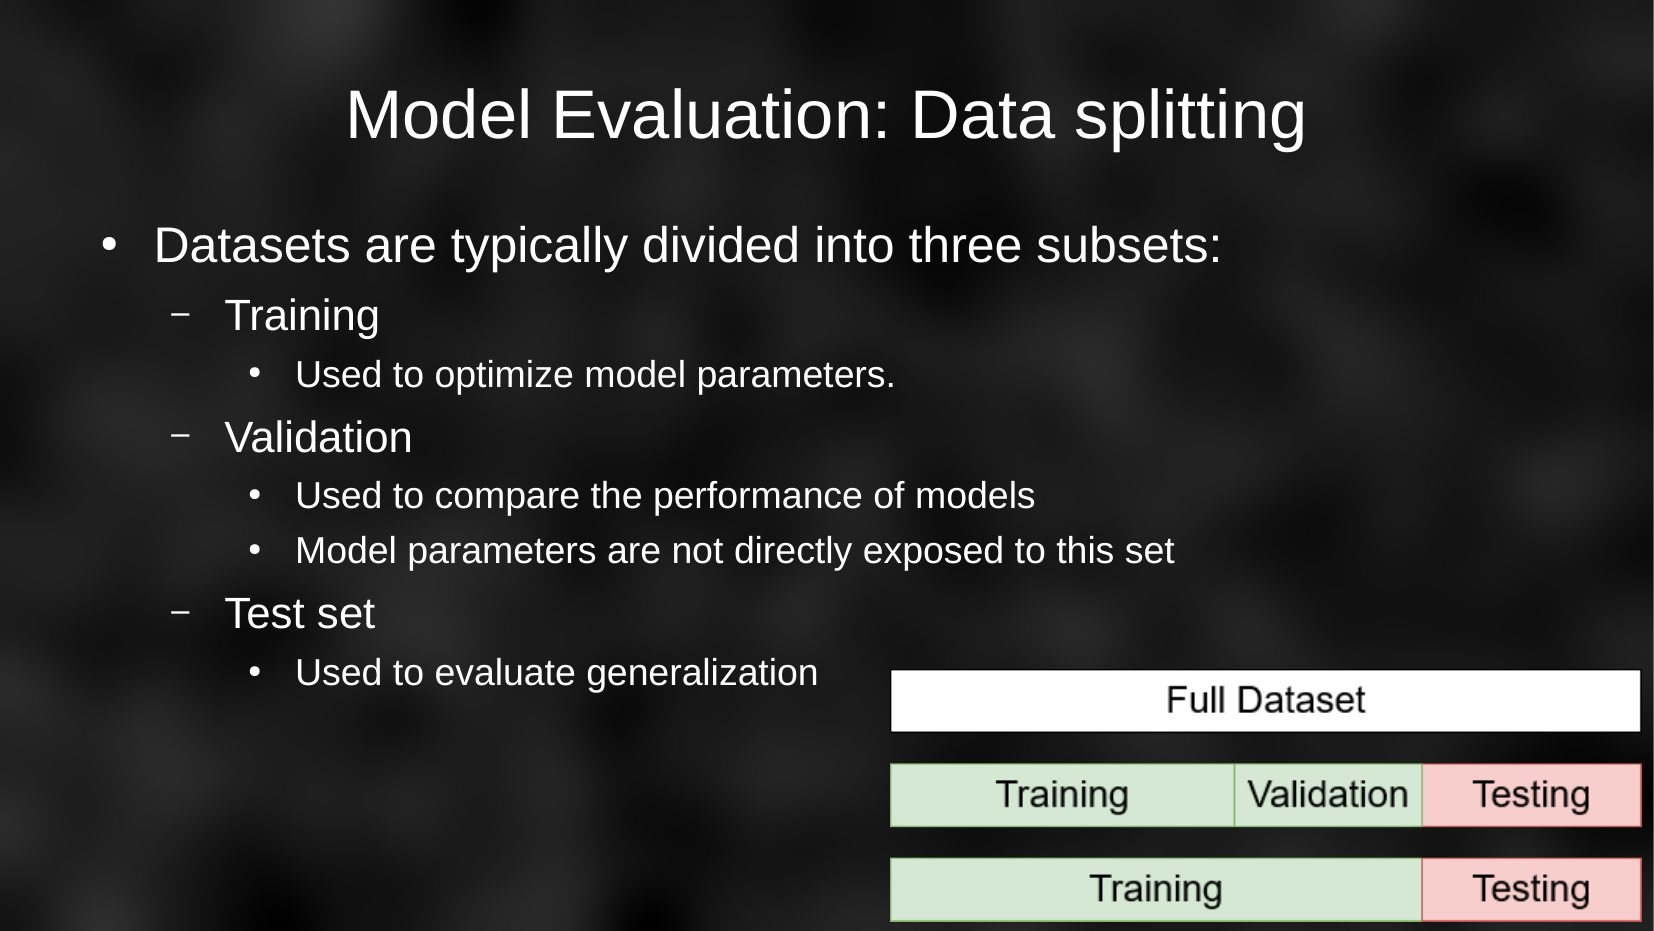

# Model Evaluation: Data splitting
Datasets are typically divided into three subsets:
Training
Used to optimize model parameters.
Validation
Used to compare the performance of models
Model parameters are not directly exposed to this set
Test set
Used to evaluate generalization